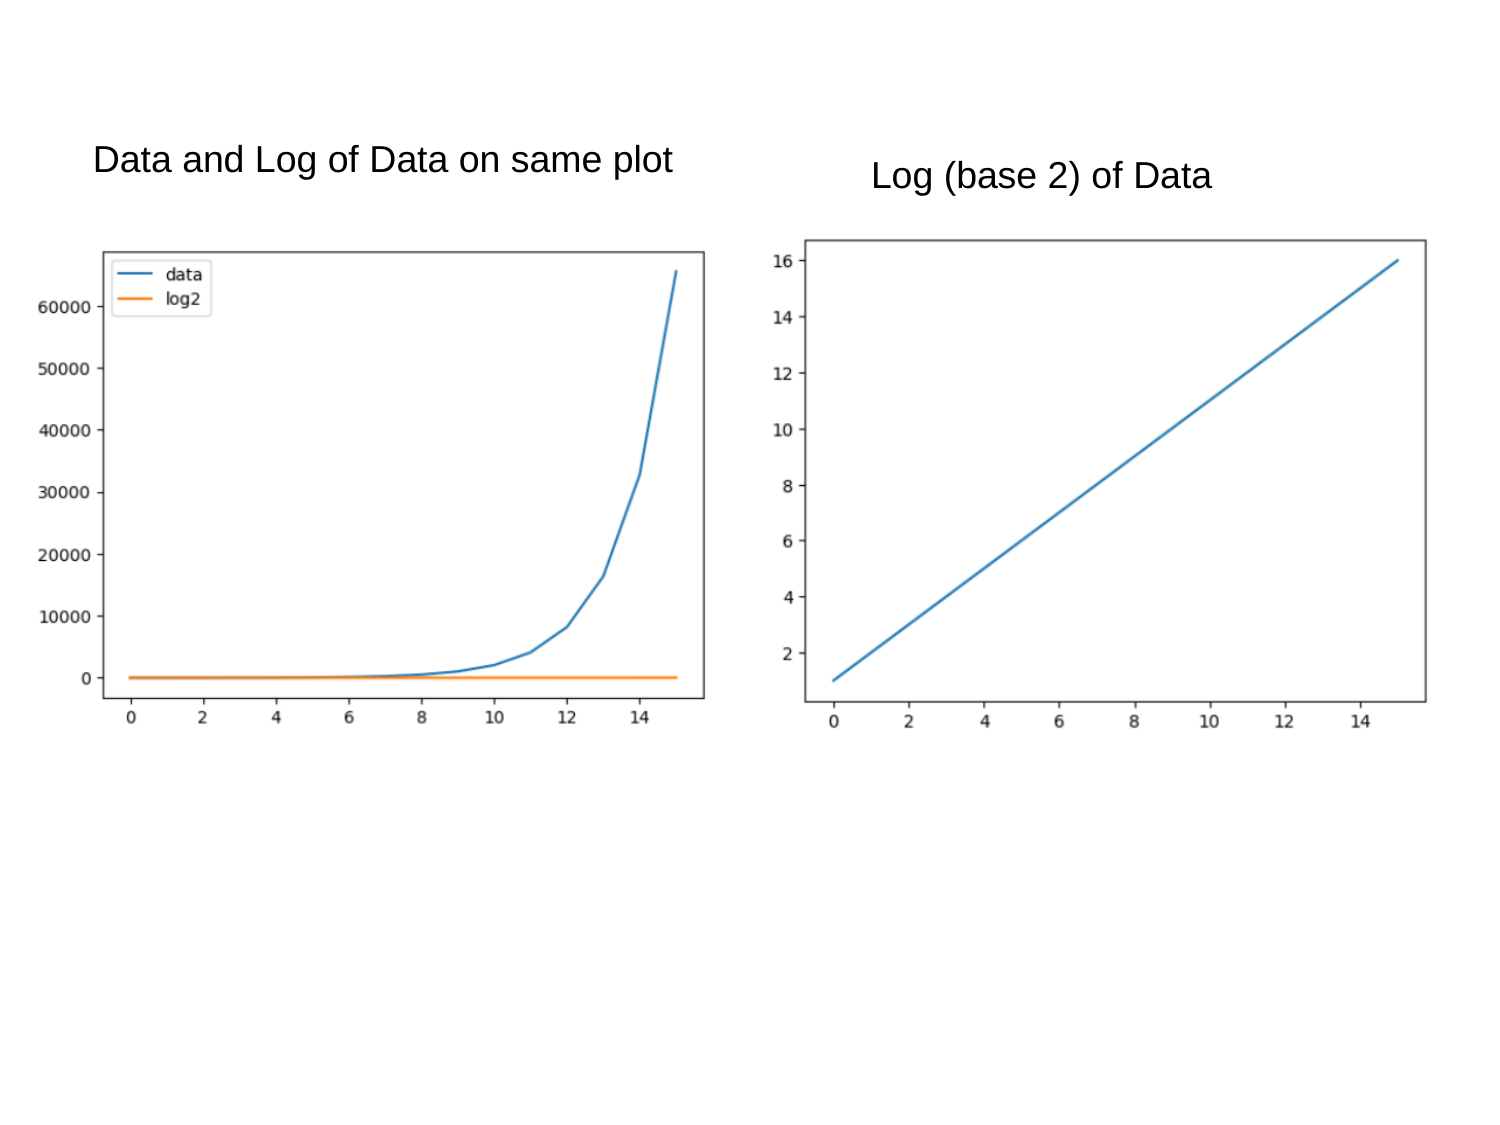

Data and Log of Data on same plot
Log (base 2) of Data